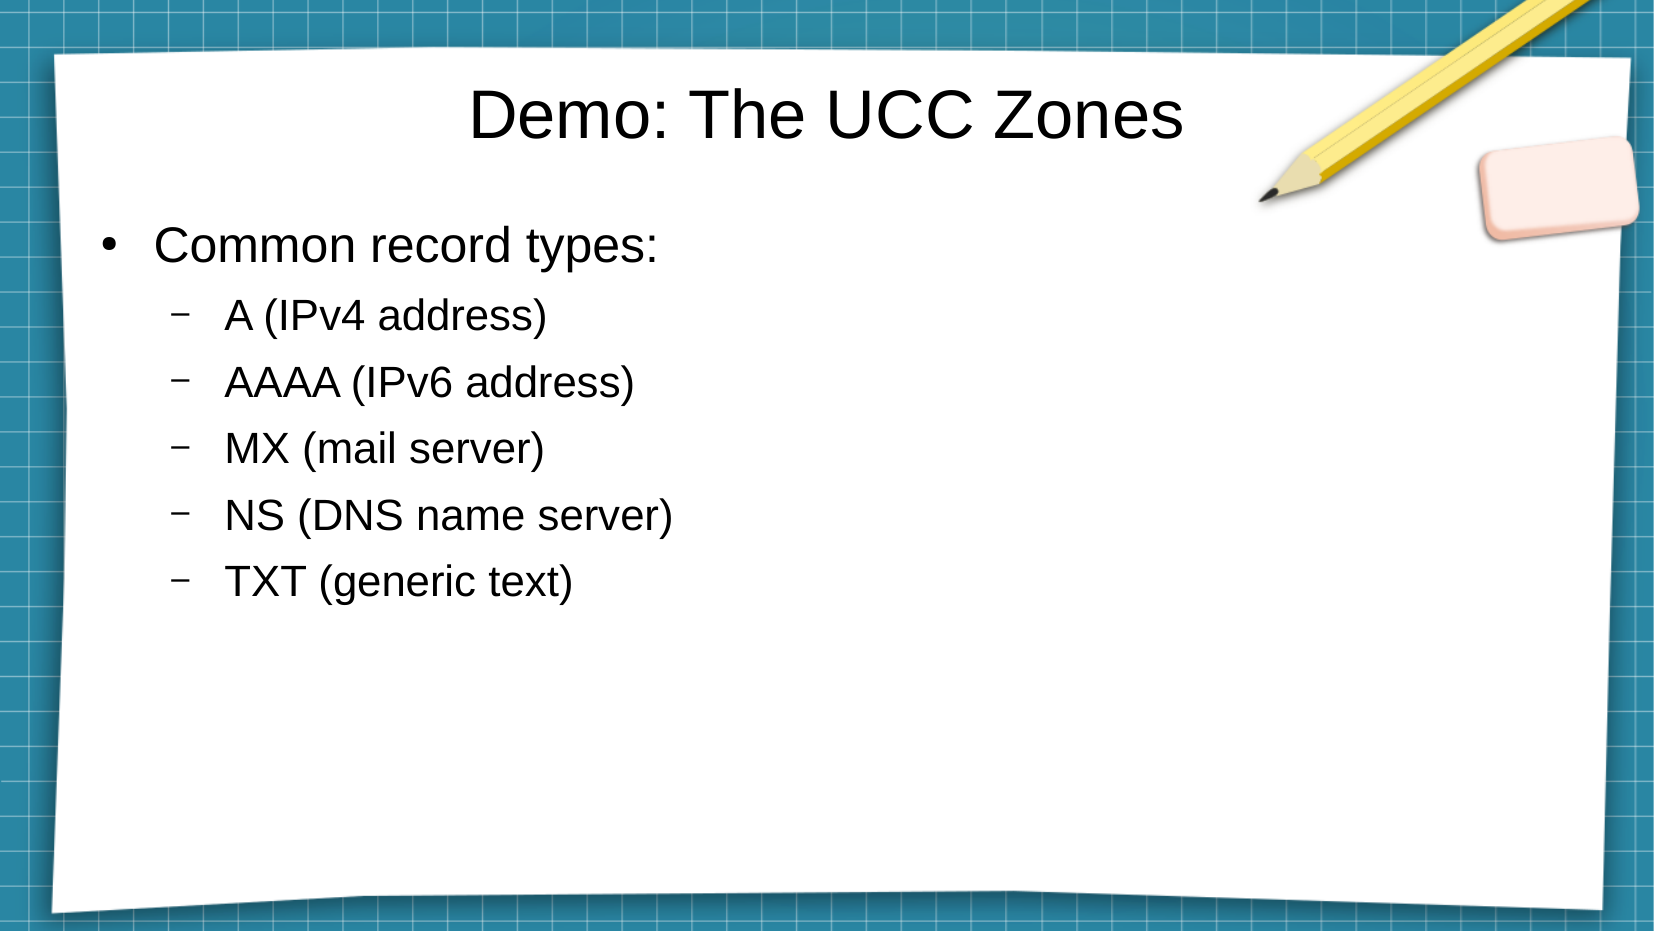

# Demo: The UCC Zones
Common record types:
A (IPv4 address)
AAAA (IPv6 address)
MX (mail server)
NS (DNS name server)
TXT (generic text)